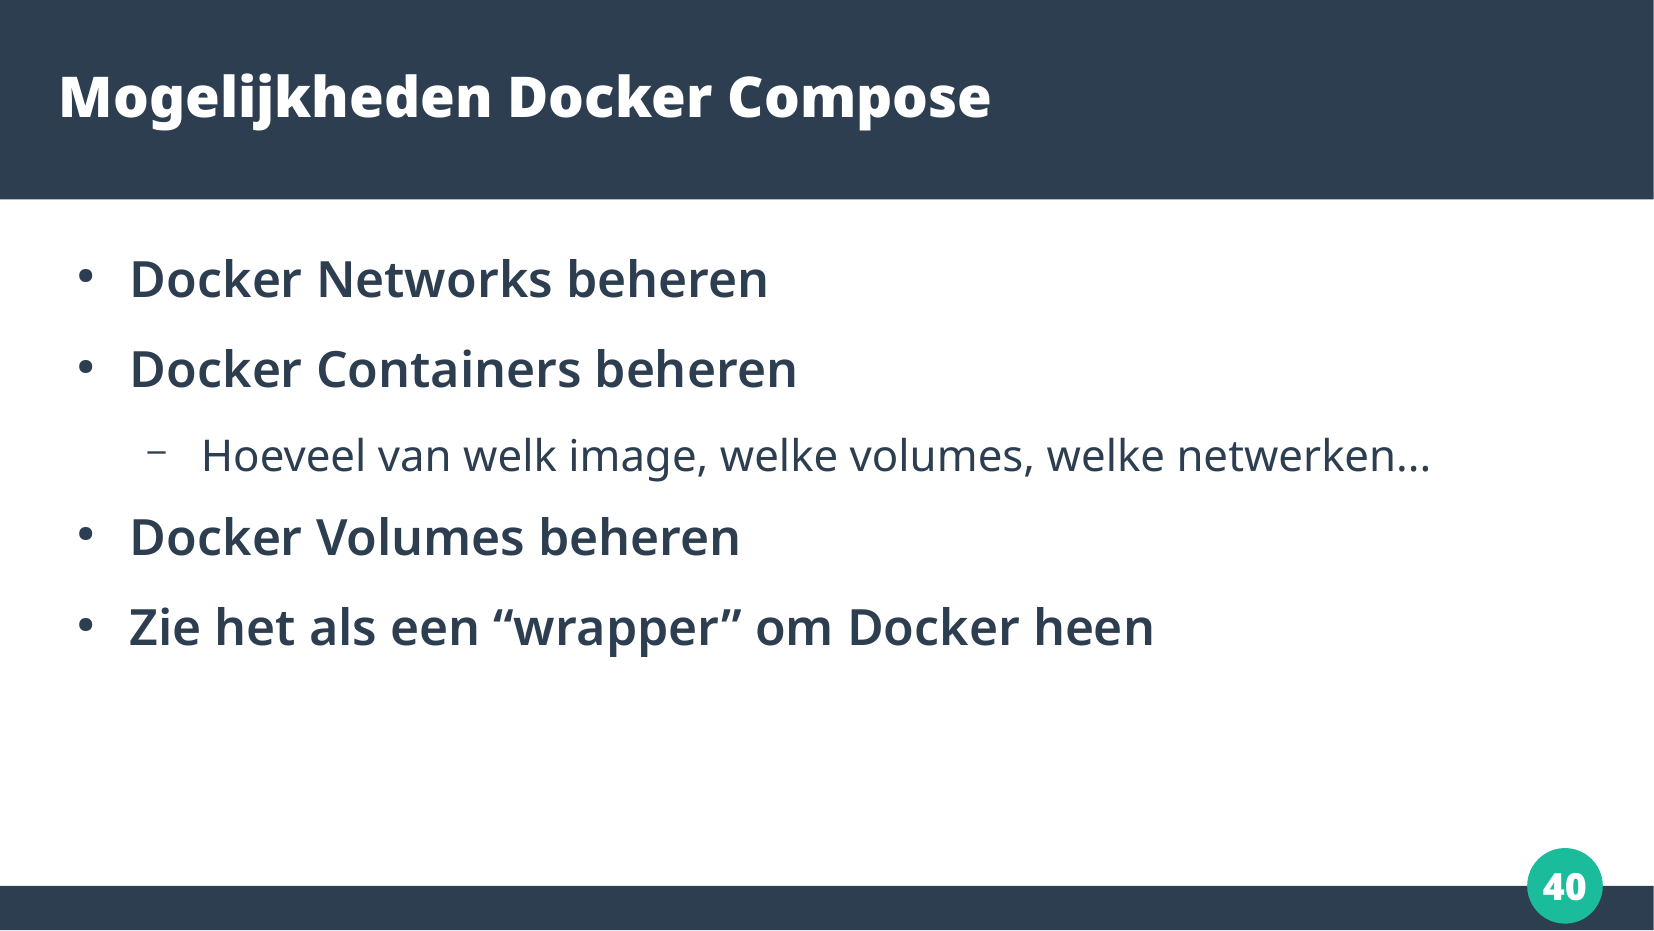

# Mogelijkheden Docker Compose
Docker Networks beheren
Docker Containers beheren
Hoeveel van welk image, welke volumes, welke netwerken...
Docker Volumes beheren
Zie het als een “wrapper” om Docker heen